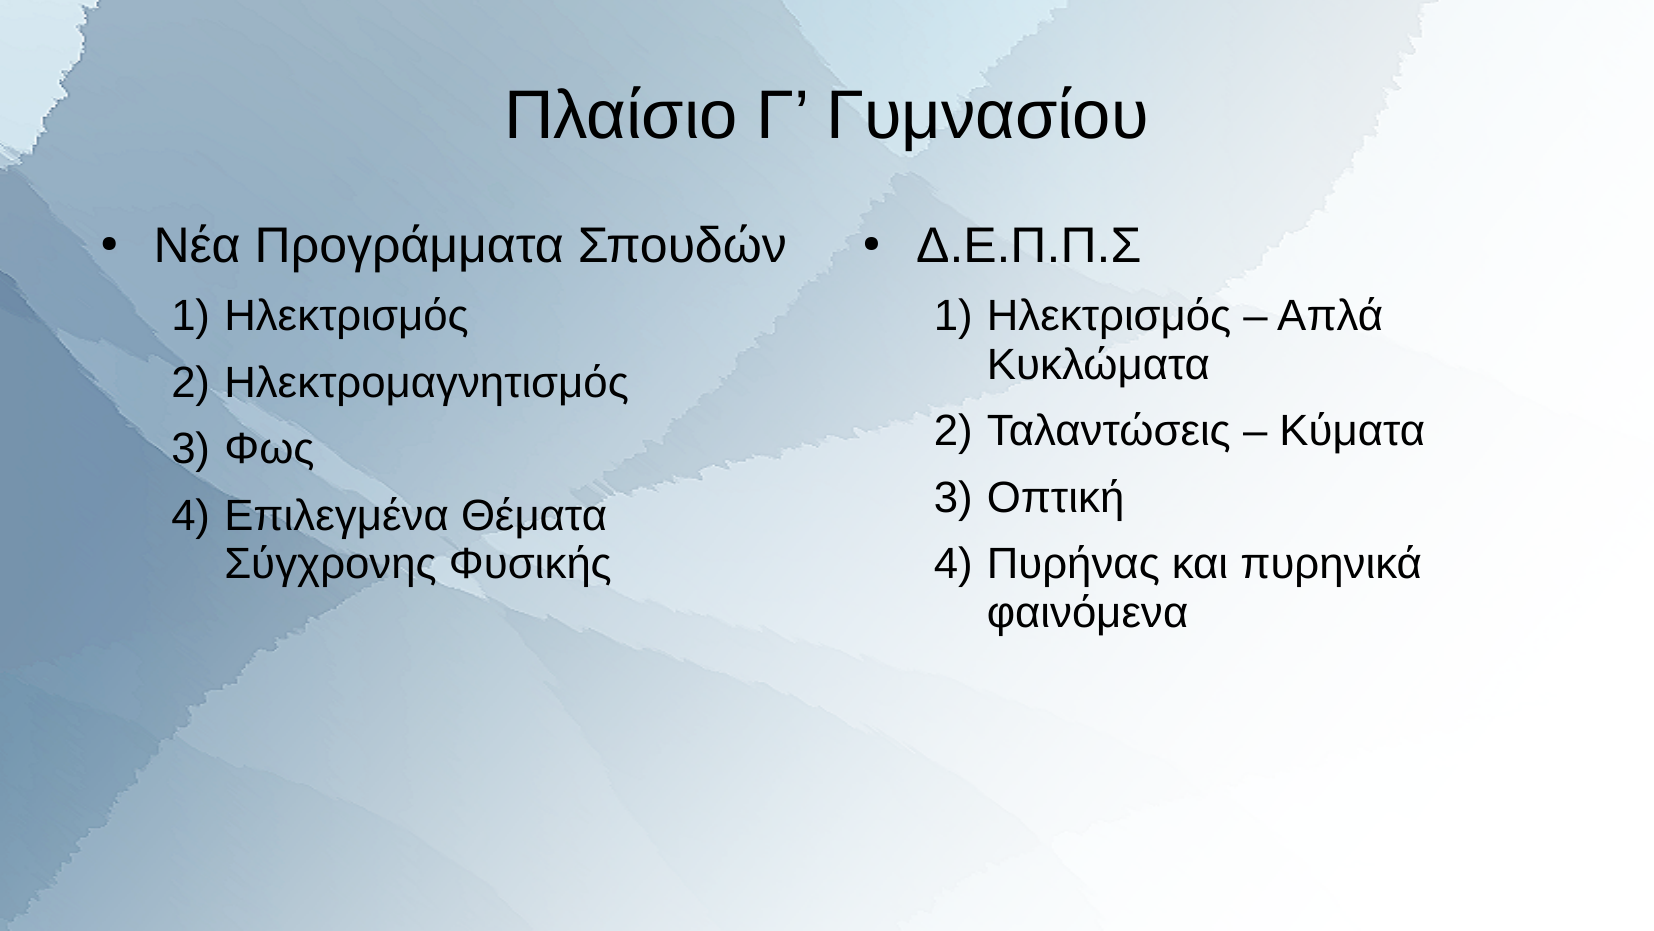

# Πλαίσιο Γ’ Γυμνασίου
Νέα Προγράμματα Σπουδών
Ηλεκτρισμός
Ηλεκτρομαγνητισμός
Φως
Επιλεγμένα Θέματα Σύγχρονης Φυσικής
Δ.Ε.Π.Π.Σ
Ηλεκτρισμός – Απλά Κυκλώματα
Ταλαντώσεις – Κύματα
Οπτική
Πυρήνας και πυρηνικά φαινόμενα